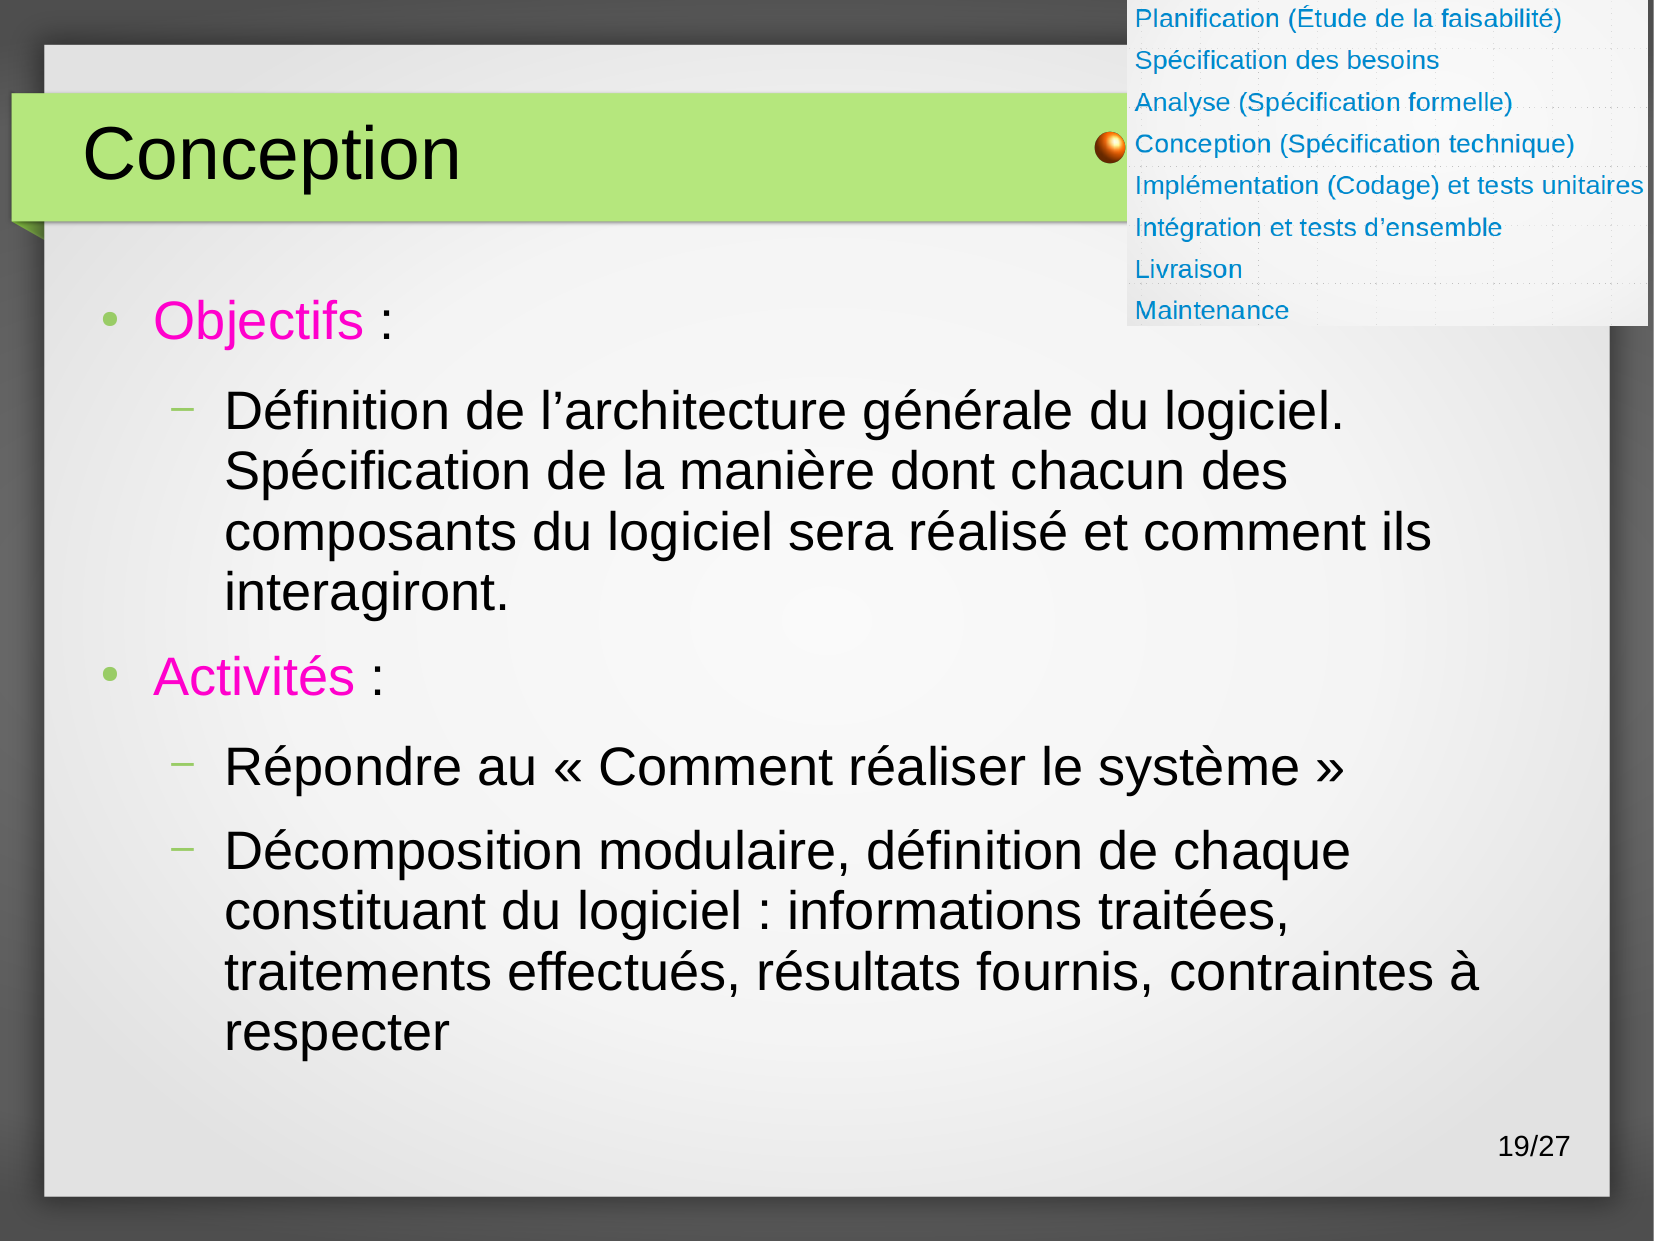

# Conception
Objectifs :
Définition de l’architecture générale du logiciel. Spécification de la manière dont chacun des composants du logiciel sera réalisé et comment ils interagiront.
Activités :
Répondre au « Comment réaliser le système »
Décomposition modulaire, définition de chaque constituant du logiciel : informations traitées, traitements effectués, résultats fournis, contraintes à respecter
19